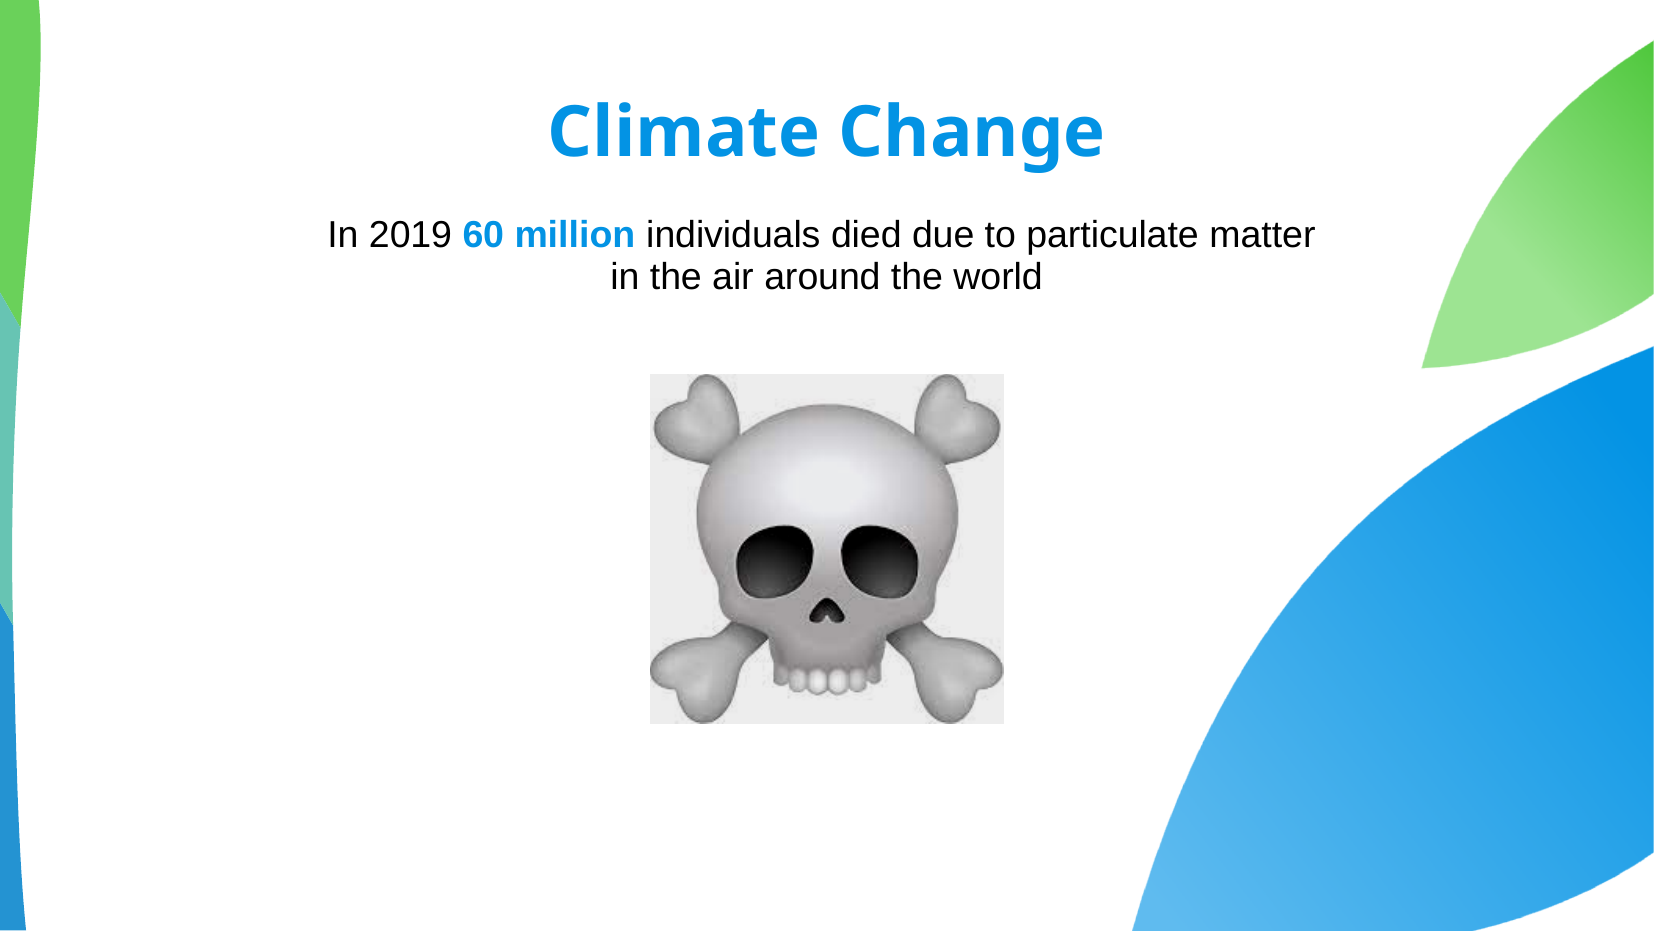

Climate Change
In 2019 60 million individuals died due to particulate matter
in the air around the world
70%
30%